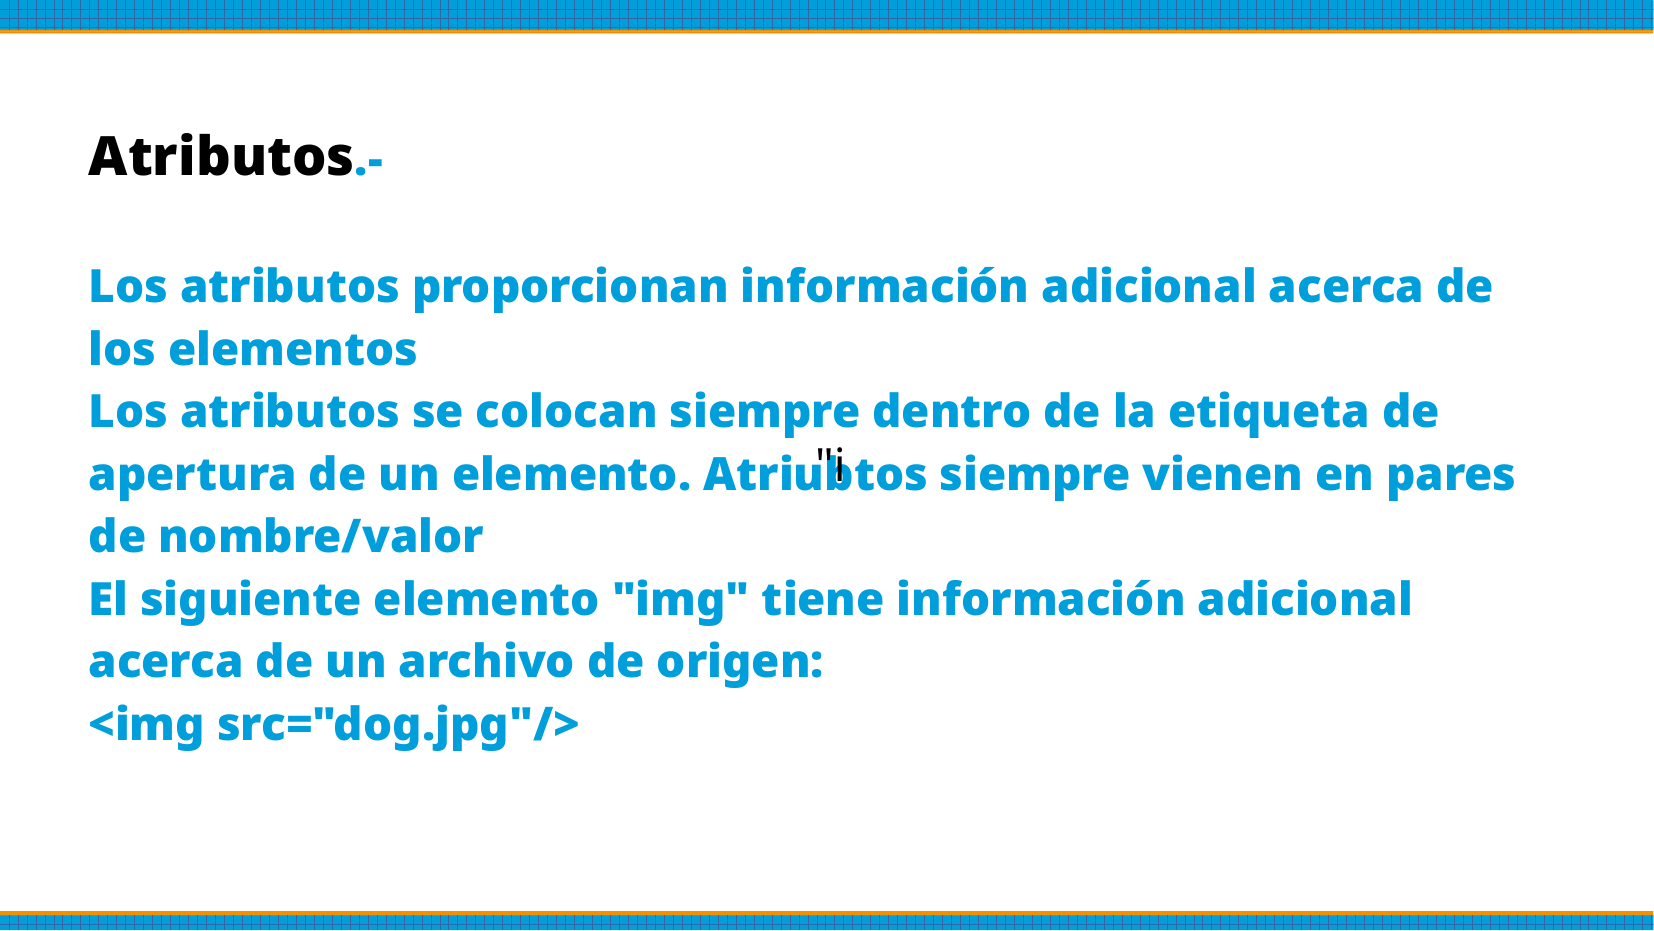

# Atributos.-
Los atributos proporcionan información adicional acerca de los elementos
Los atributos se colocan siempre dentro de la etiqueta de apertura de un elemento. Atriubtos siempre vienen en pares de nombre/valor
El siguiente elemento "img" tiene información adicional acerca de un archivo de origen:
<img src="dog.jpg"/>
"i